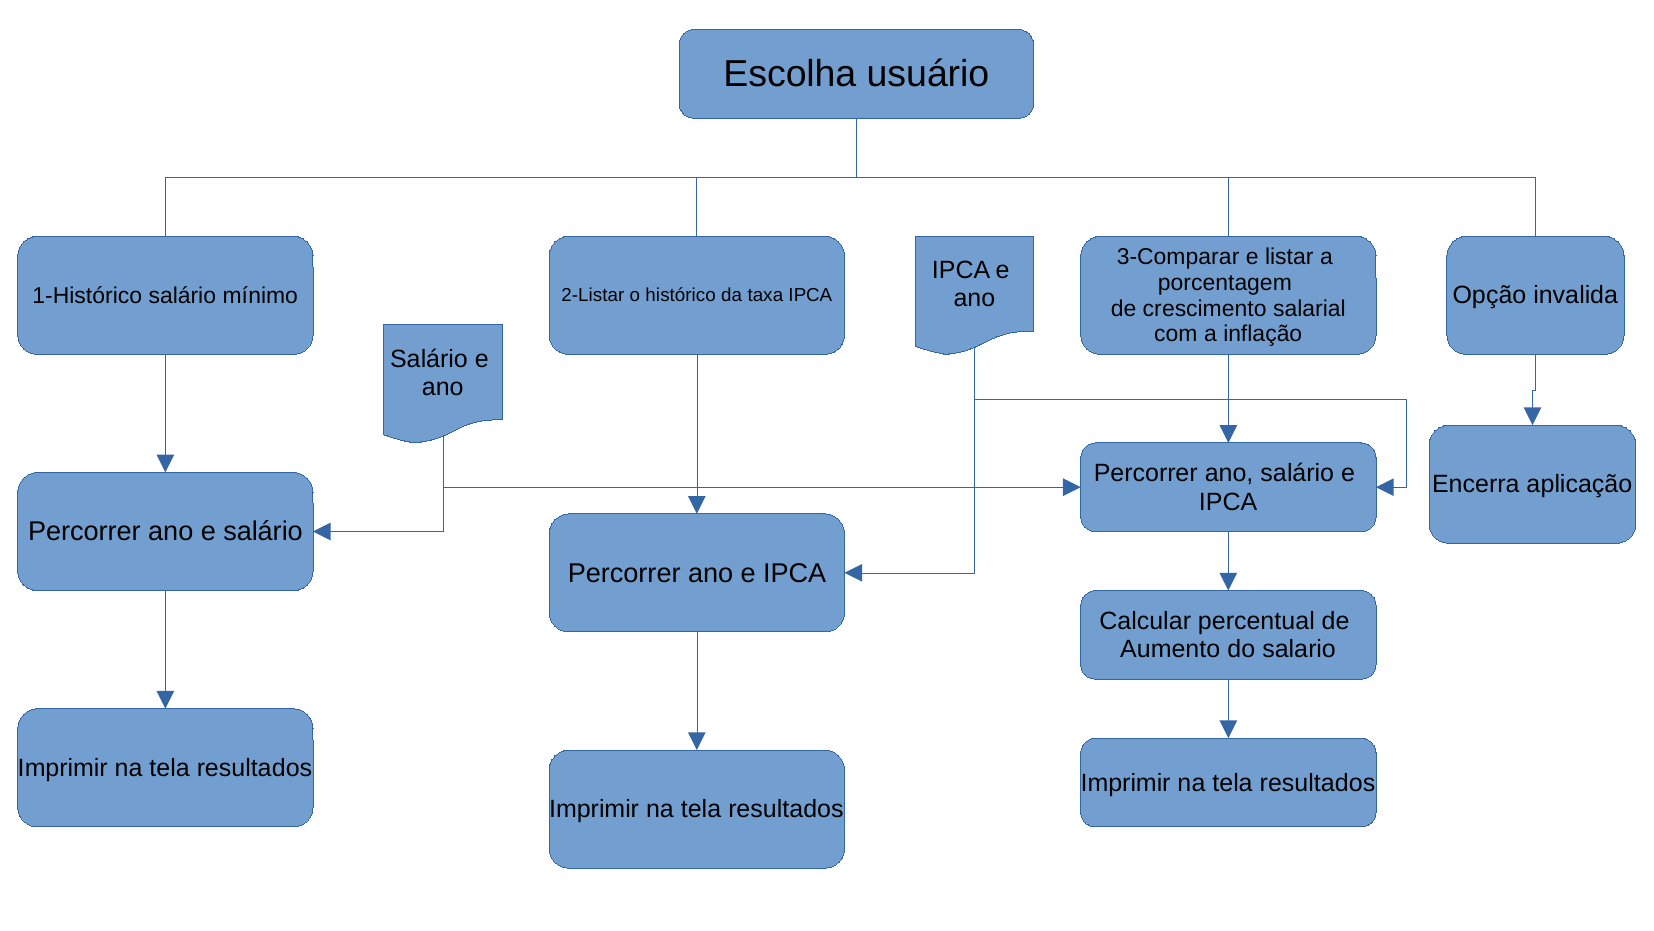

Escolha usuário
1-Histórico salário mínimo
2-Listar o histórico da taxa IPCA
IPCA e
ano
3-Comparar e listar a
porcentagem
de crescimento salarial
com a inflação
Opção invalida
Salário e
ano
Encerra aplicação
Percorrer ano, salário e
IPCA
Percorrer ano e salário
Percorrer ano e IPCA
Calcular percentual de
Aumento do salario
Imprimir na tela resultados
Imprimir na tela resultados
Imprimir na tela resultados